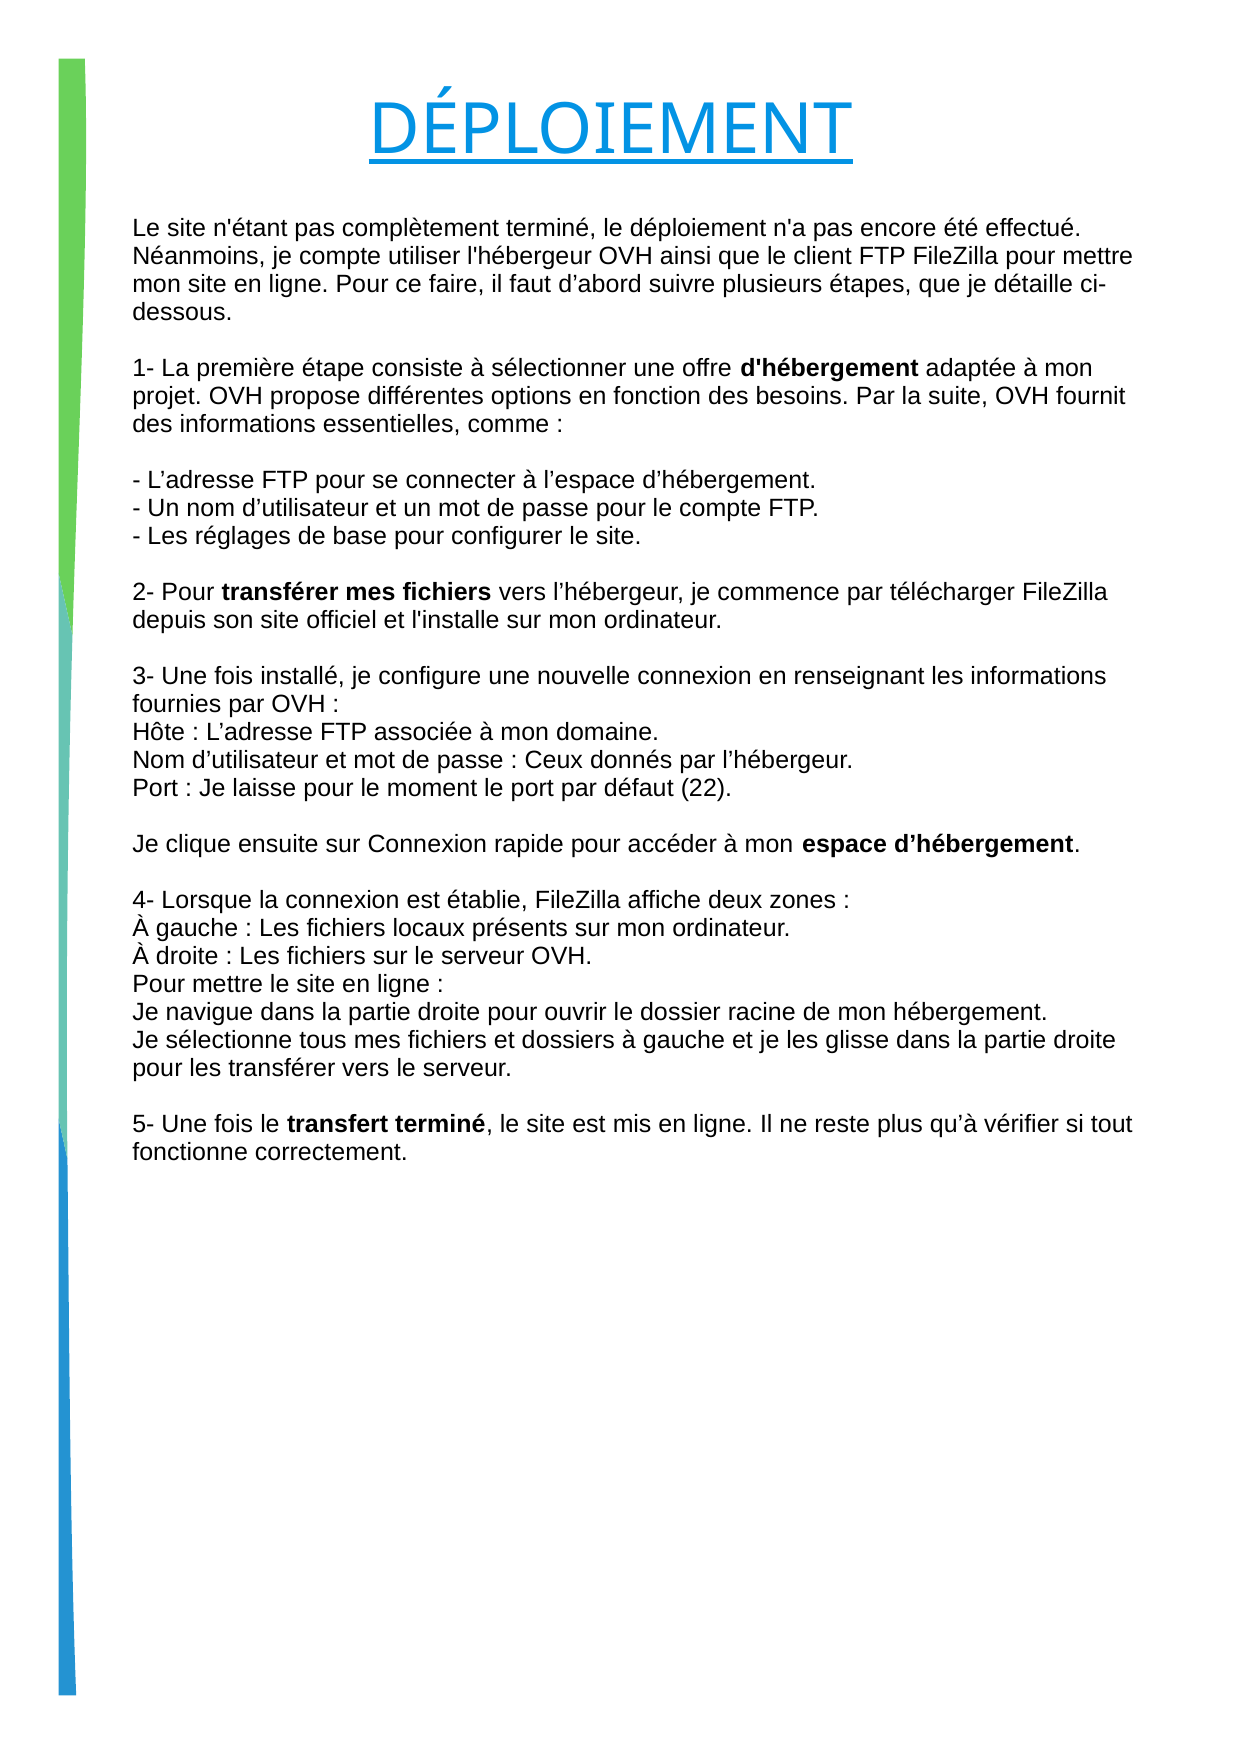

DÉPLOIEMENT
Le site n'étant pas complètement terminé, le déploiement n'a pas encore été effectué. Néanmoins, je compte utiliser l'hébergeur OVH ainsi que le client FTP FileZilla pour mettre mon site en ligne. Pour ce faire, il faut d’abord suivre plusieurs étapes, que je détaille ci-dessous.
1- La première étape consiste à sélectionner une offre d'hébergement adaptée à mon projet. OVH propose différentes options en fonction des besoins. Par la suite, OVH fournit des informations essentielles, comme :
- L’adresse FTP pour se connecter à l’espace d’hébergement.
- Un nom d’utilisateur et un mot de passe pour le compte FTP.
- Les réglages de base pour configurer le site.
2- Pour transférer mes fichiers vers l’hébergeur, je commence par télécharger FileZilla depuis son site officiel et l'installe sur mon ordinateur.
3- Une fois installé, je configure une nouvelle connexion en renseignant les informations fournies par OVH :
Hôte : L’adresse FTP associée à mon domaine.
Nom d’utilisateur et mot de passe : Ceux donnés par l’hébergeur.
Port : Je laisse pour le moment le port par défaut (22).
Je clique ensuite sur Connexion rapide pour accéder à mon espace d’hébergement.
4- Lorsque la connexion est établie, FileZilla affiche deux zones :
À gauche : Les fichiers locaux présents sur mon ordinateur.
À droite : Les fichiers sur le serveur OVH.
Pour mettre le site en ligne :
Je navigue dans la partie droite pour ouvrir le dossier racine de mon hébergement.
Je sélectionne tous mes fichiers et dossiers à gauche et je les glisse dans la partie droite pour les transférer vers le serveur.
5- Une fois le transfert terminé, le site est mis en ligne. Il ne reste plus qu’à vérifier si tout fonctionne correctement.